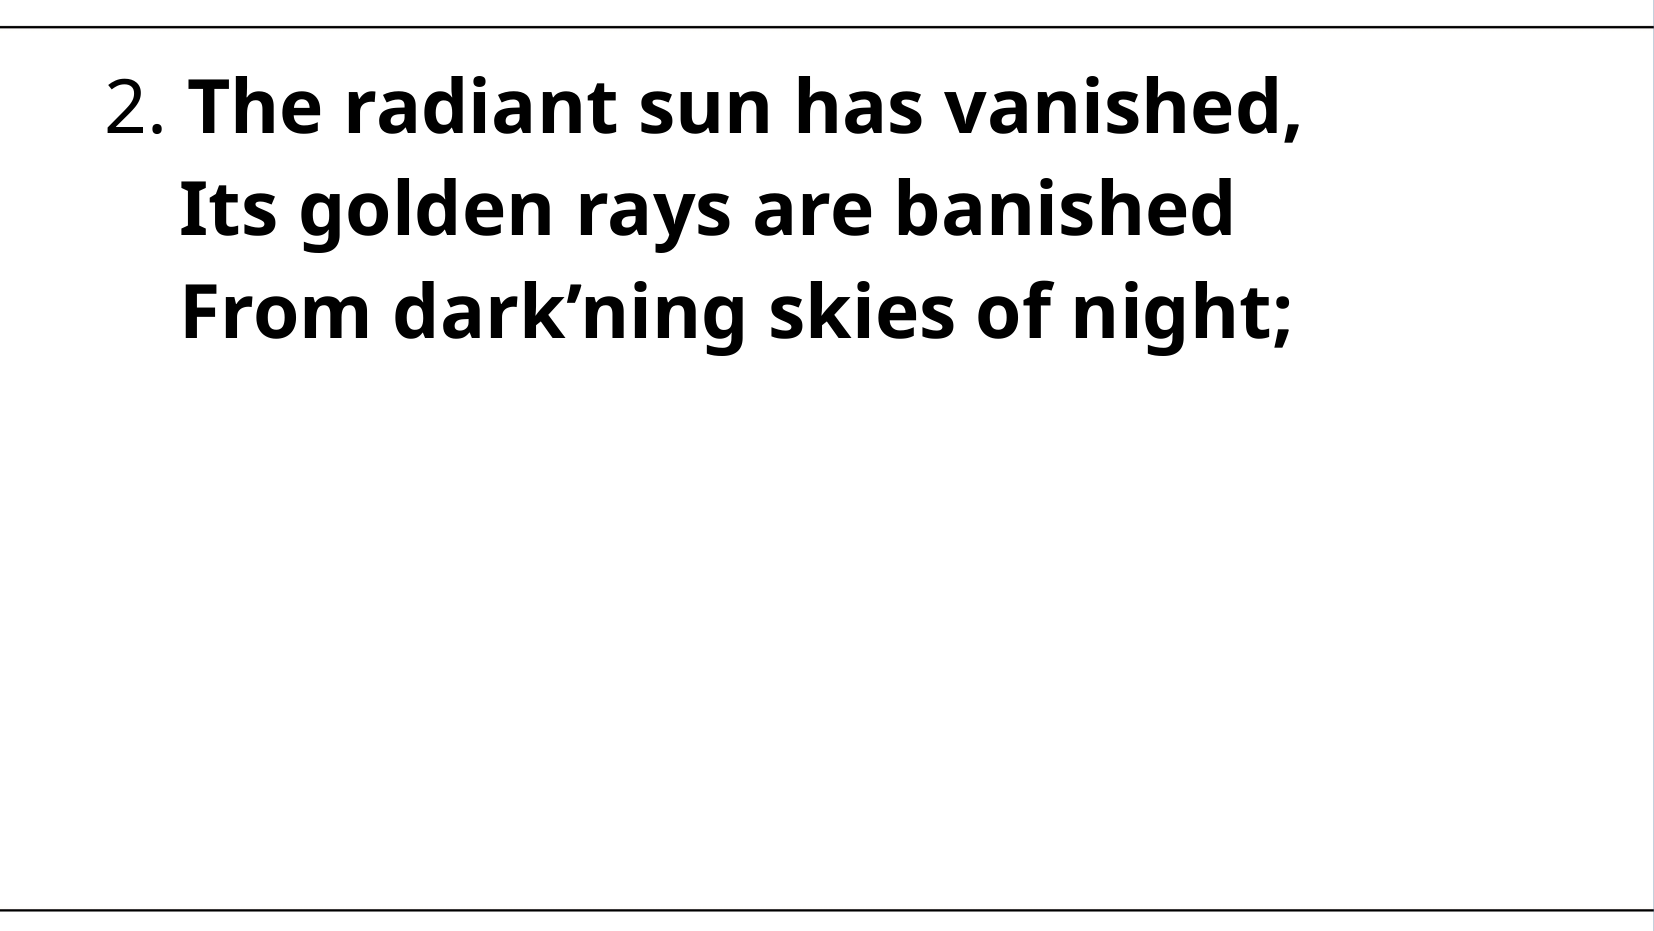

2. The radiant sun has vanished,
Its golden rays are banished
From dark’ning skies of night;